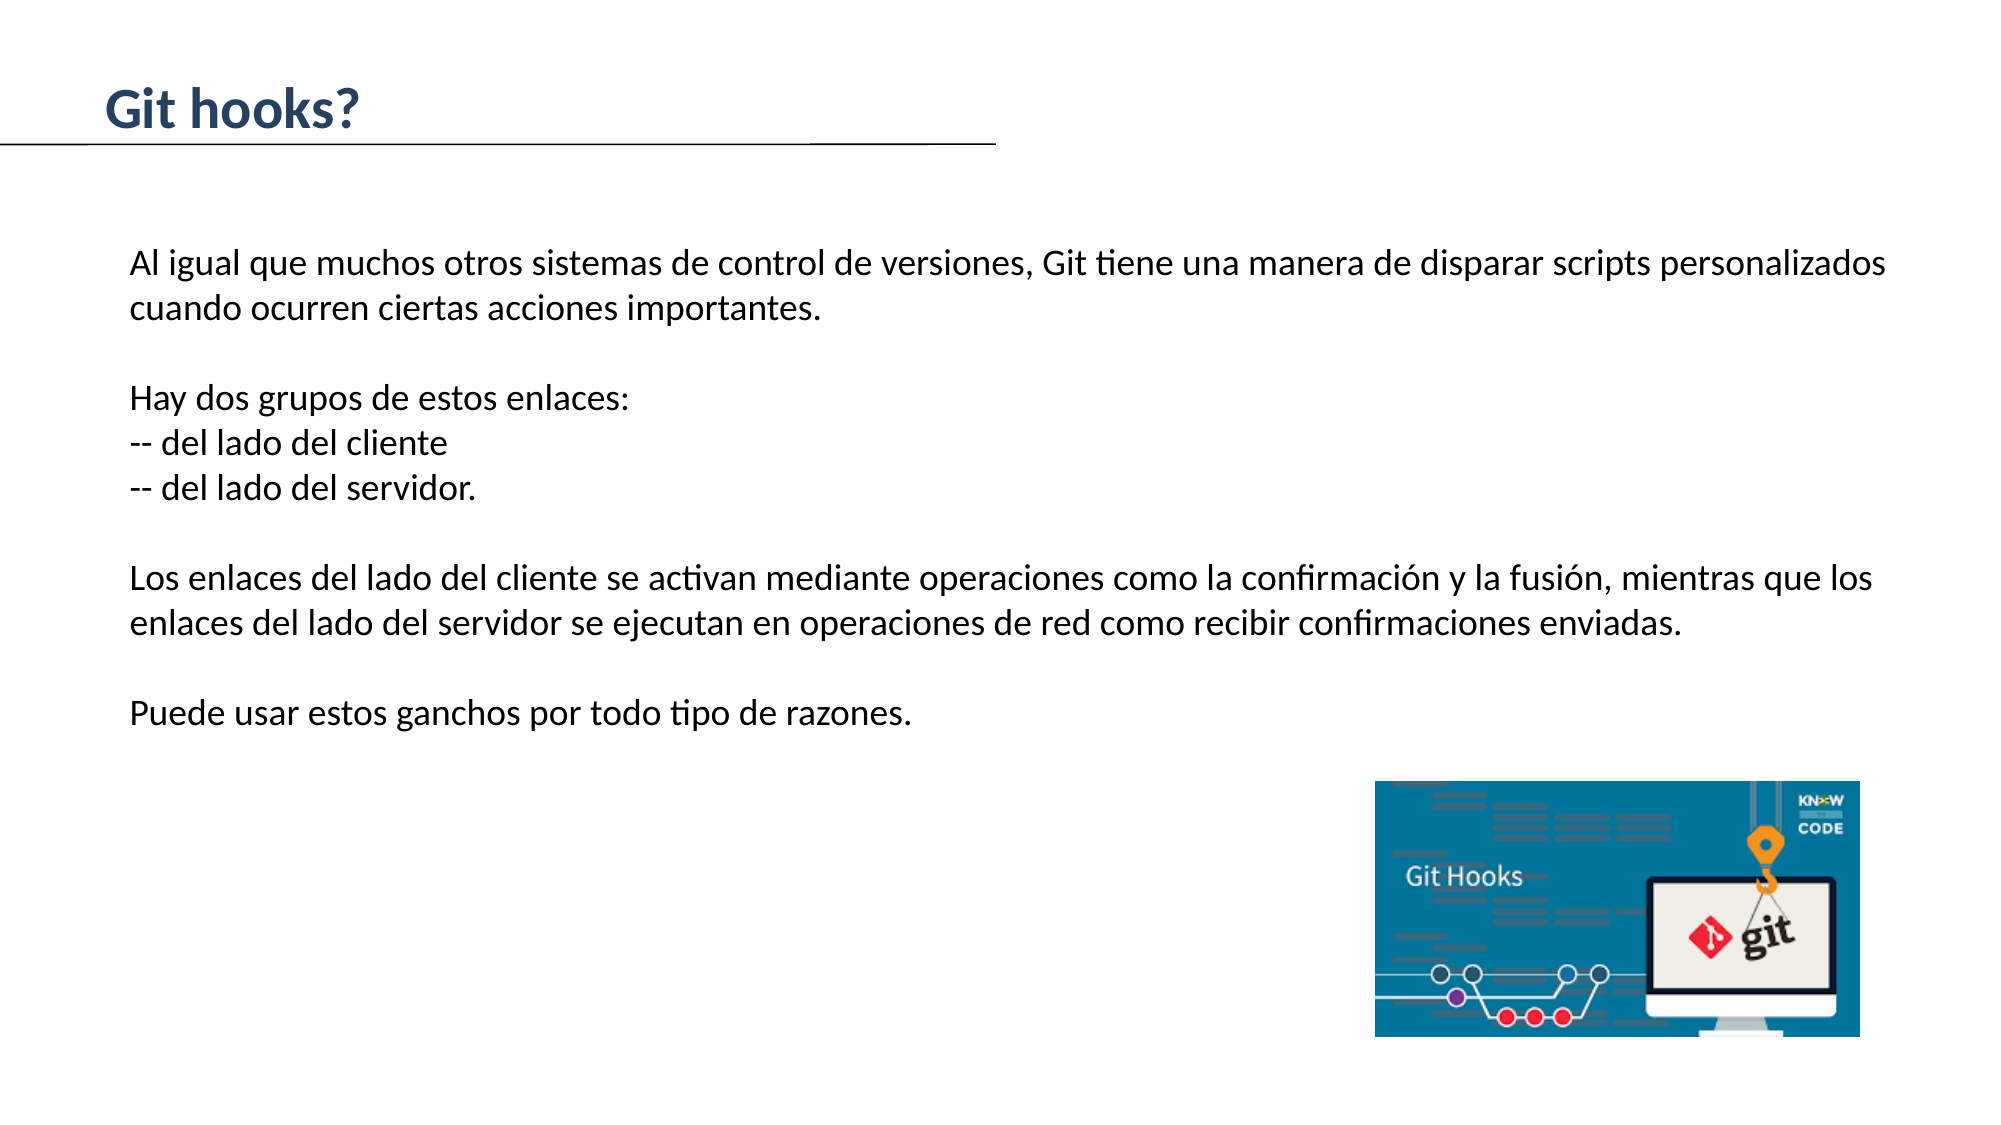

Git hooks?
Al igual que muchos otros sistemas de control de versiones, Git tiene una manera de disparar scripts personalizados cuando ocurren ciertas acciones importantes.
Hay dos grupos de estos enlaces:
-- del lado del cliente
-- del lado del servidor.
Los enlaces del lado del cliente se activan mediante operaciones como la confirmación y la fusión, mientras que los enlaces del lado del servidor se ejecutan en operaciones de red como recibir confirmaciones enviadas.
Puede usar estos ganchos por todo tipo de razones.